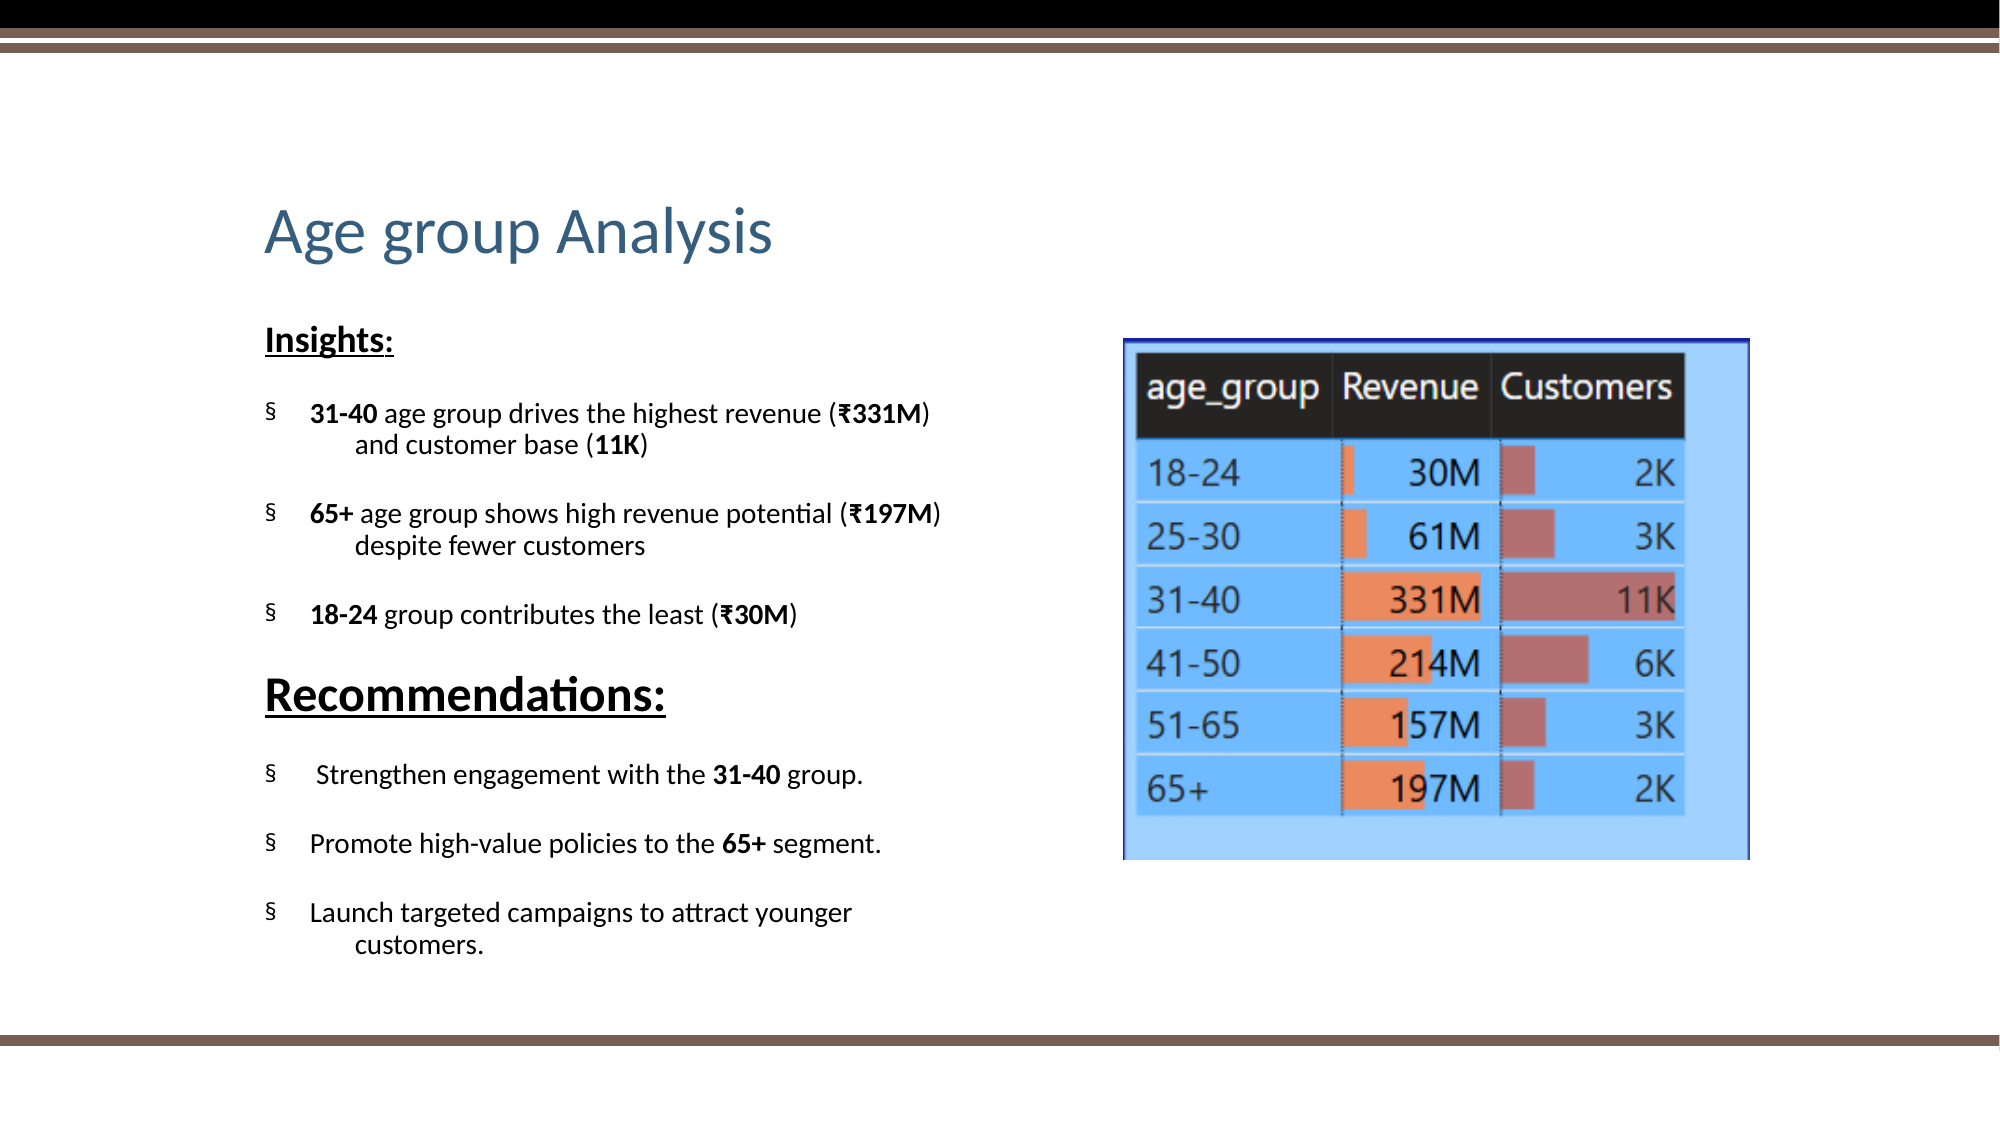

# Age group Analysis
Insights:
31-40 age group drives the highest revenue (₹331M) and customer base (11K)
65+ age group shows high revenue potential (₹197M) despite fewer customers
18-24 group contributes the least (₹30M)
Recommendations:
 Strengthen engagement with the 31-40 group.
Promote high-value policies to the 65+ segment.
Launch targeted campaigns to attract younger customers.